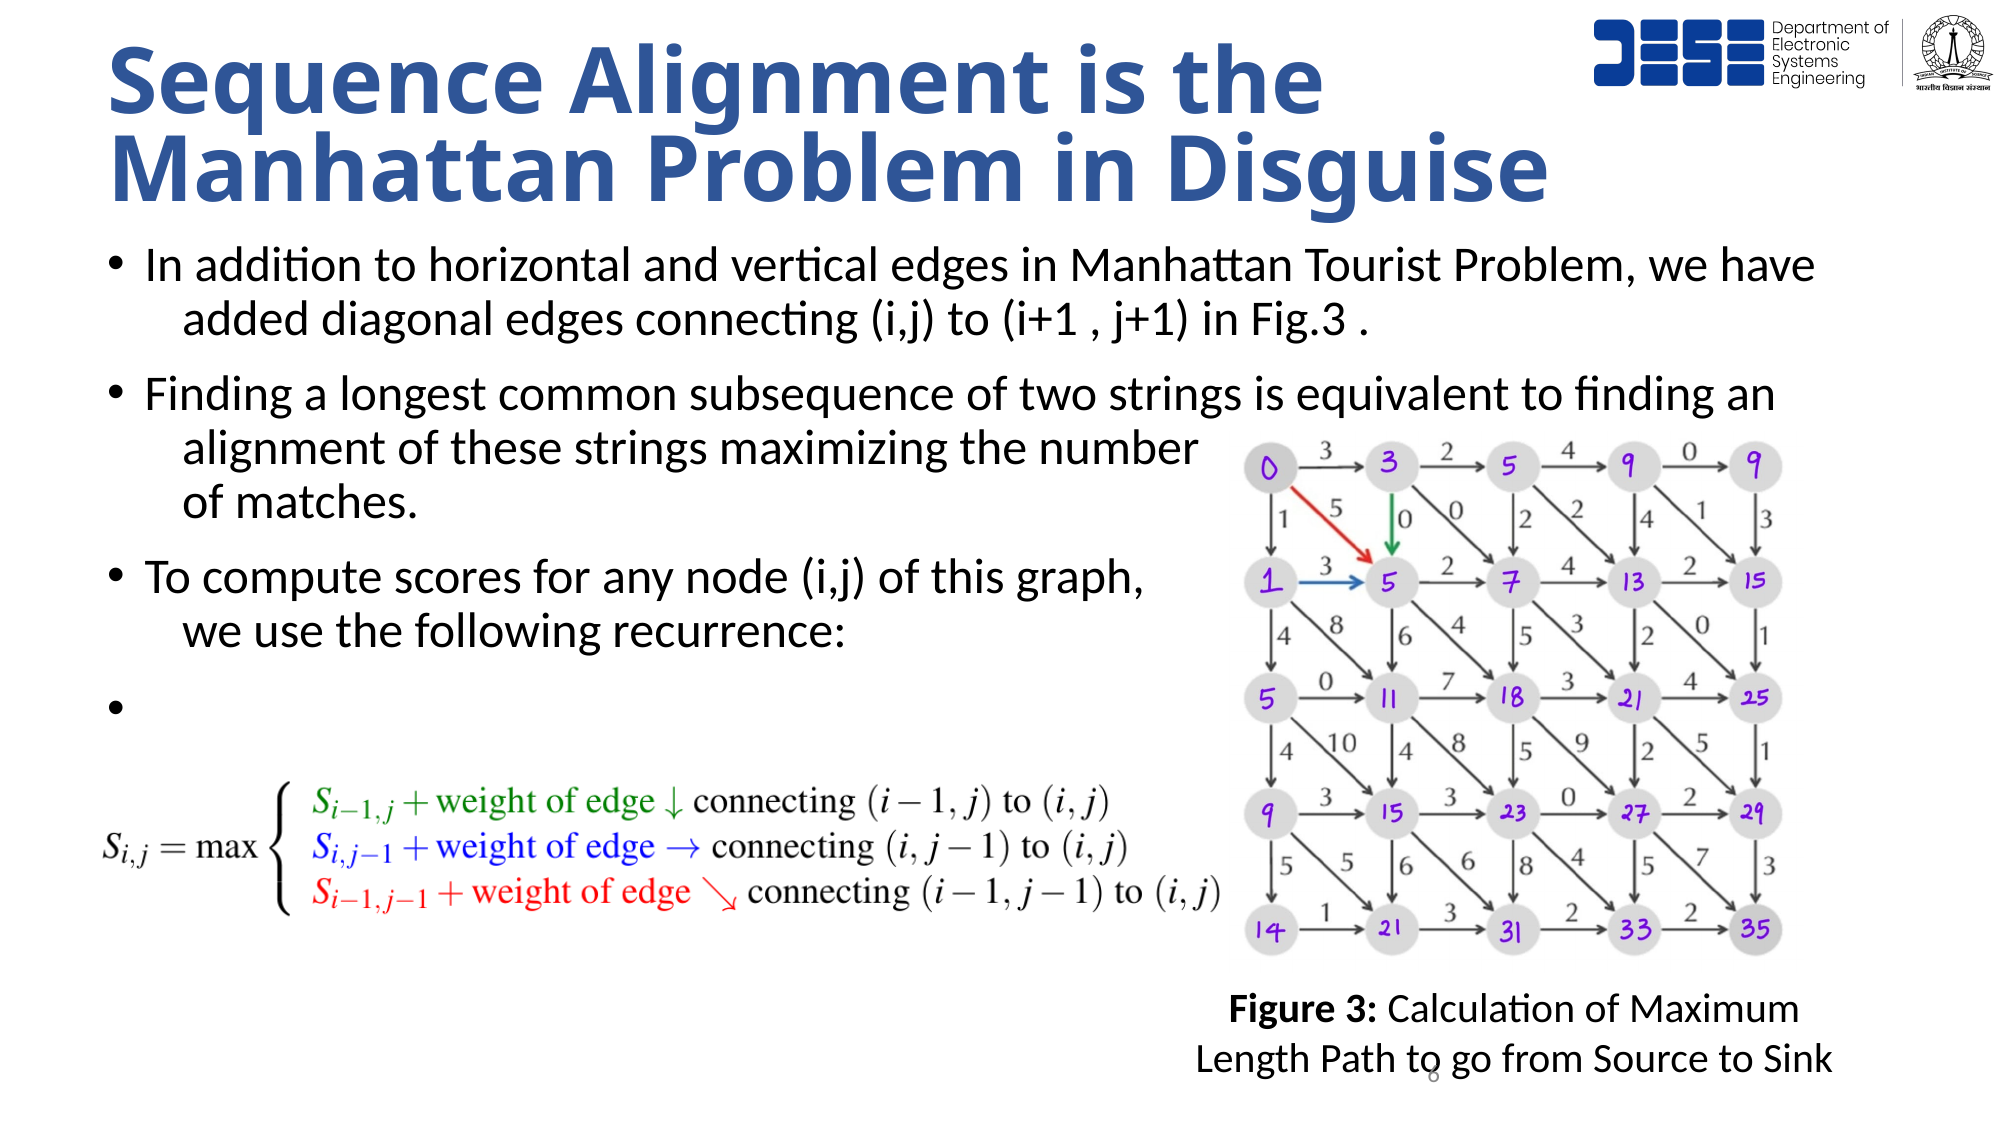

# Sequence Alignment is the Manhattan Problem in Disguise
In addition to horizontal and vertical edges in Manhattan Tourist Problem, we have added diagonal edges connecting (i,j) to (i+1 , j+1) in Fig.3 .
Finding a longest common subsequence of two strings is equivalent to finding an alignment of these strings maximizing the number of matches.
To compute scores for any node (i,j) of this graph, we use the following recurrence:
Figure 3: Calculation of Maximum Length Path to go from Source to Sink
6